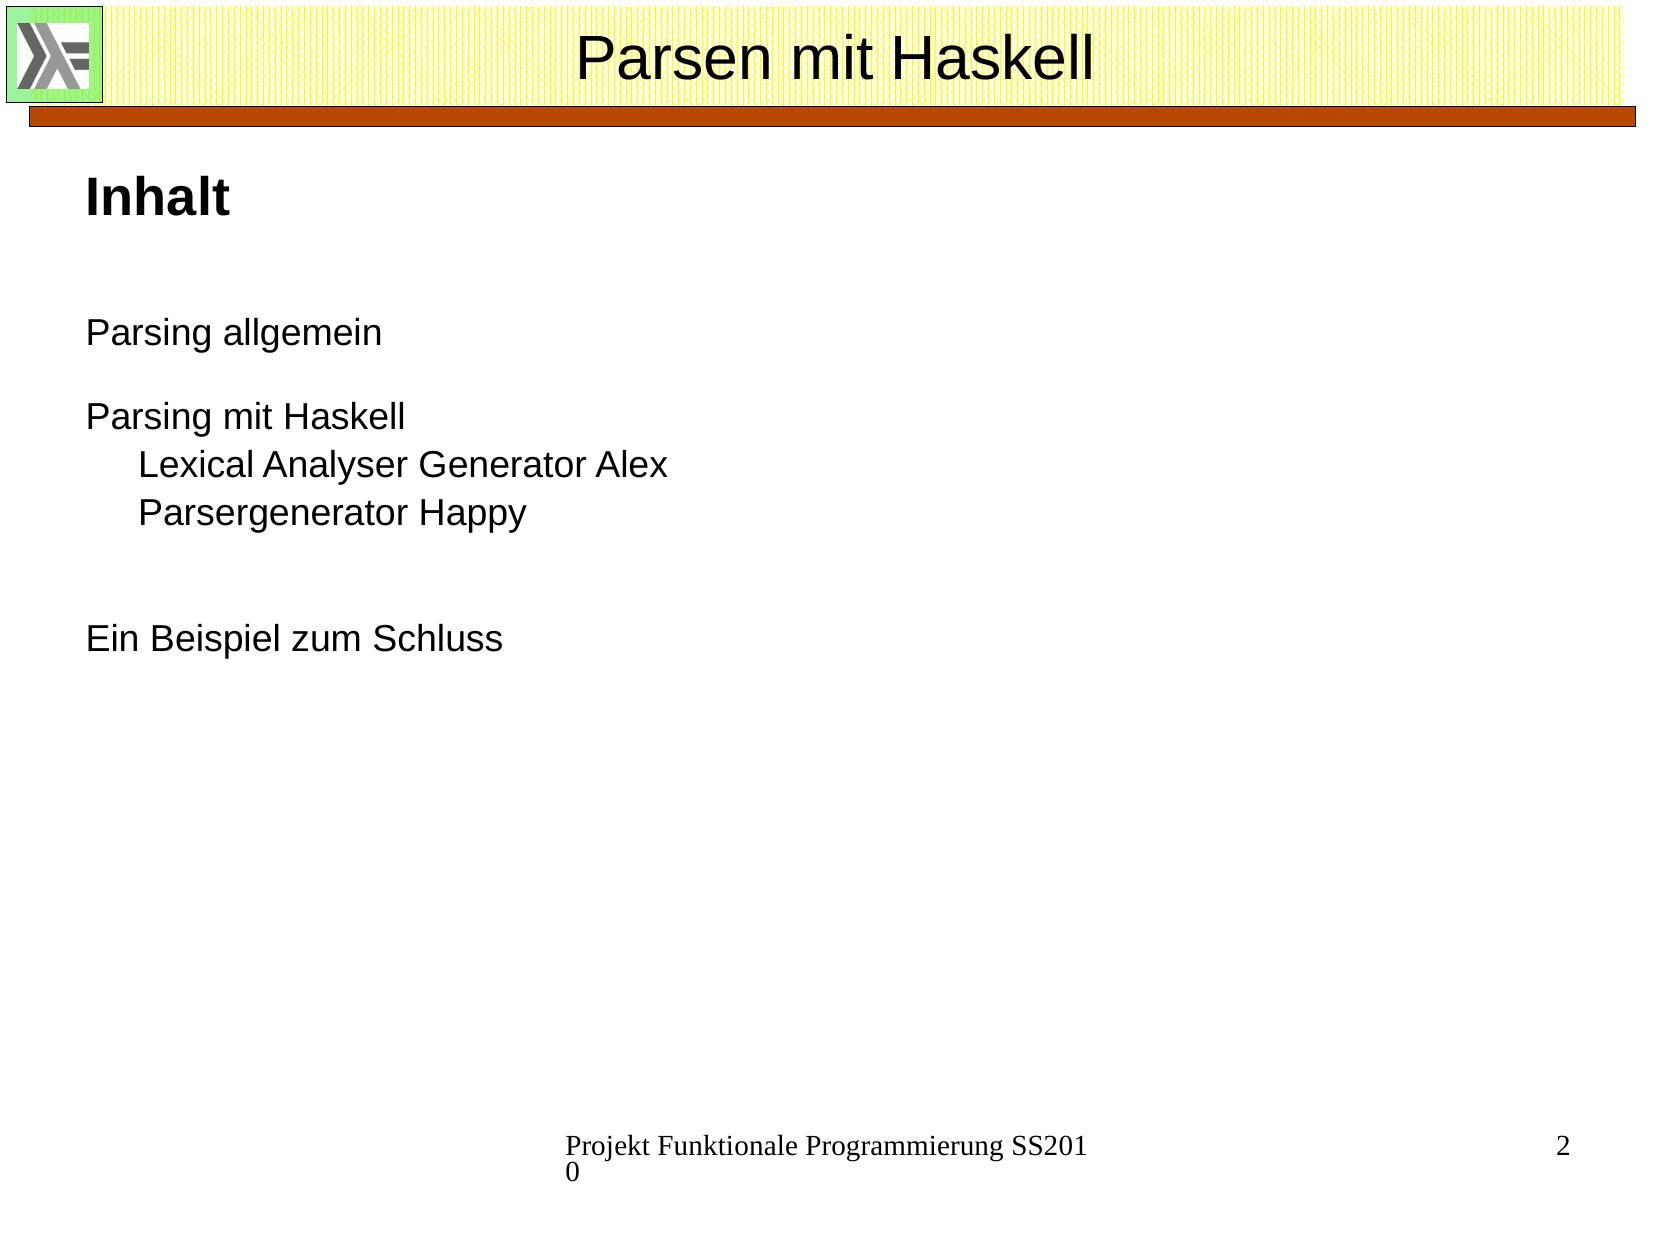

# Parsen mit Haskell
Inhalt
Parsing allgemein
Parsing mit Haskell
 Lexical Analyser Generator Alex
 Parsergenerator Happy
Ein Beispiel zum Schluss
Projekt Funktionale Programmierung SS2010
2